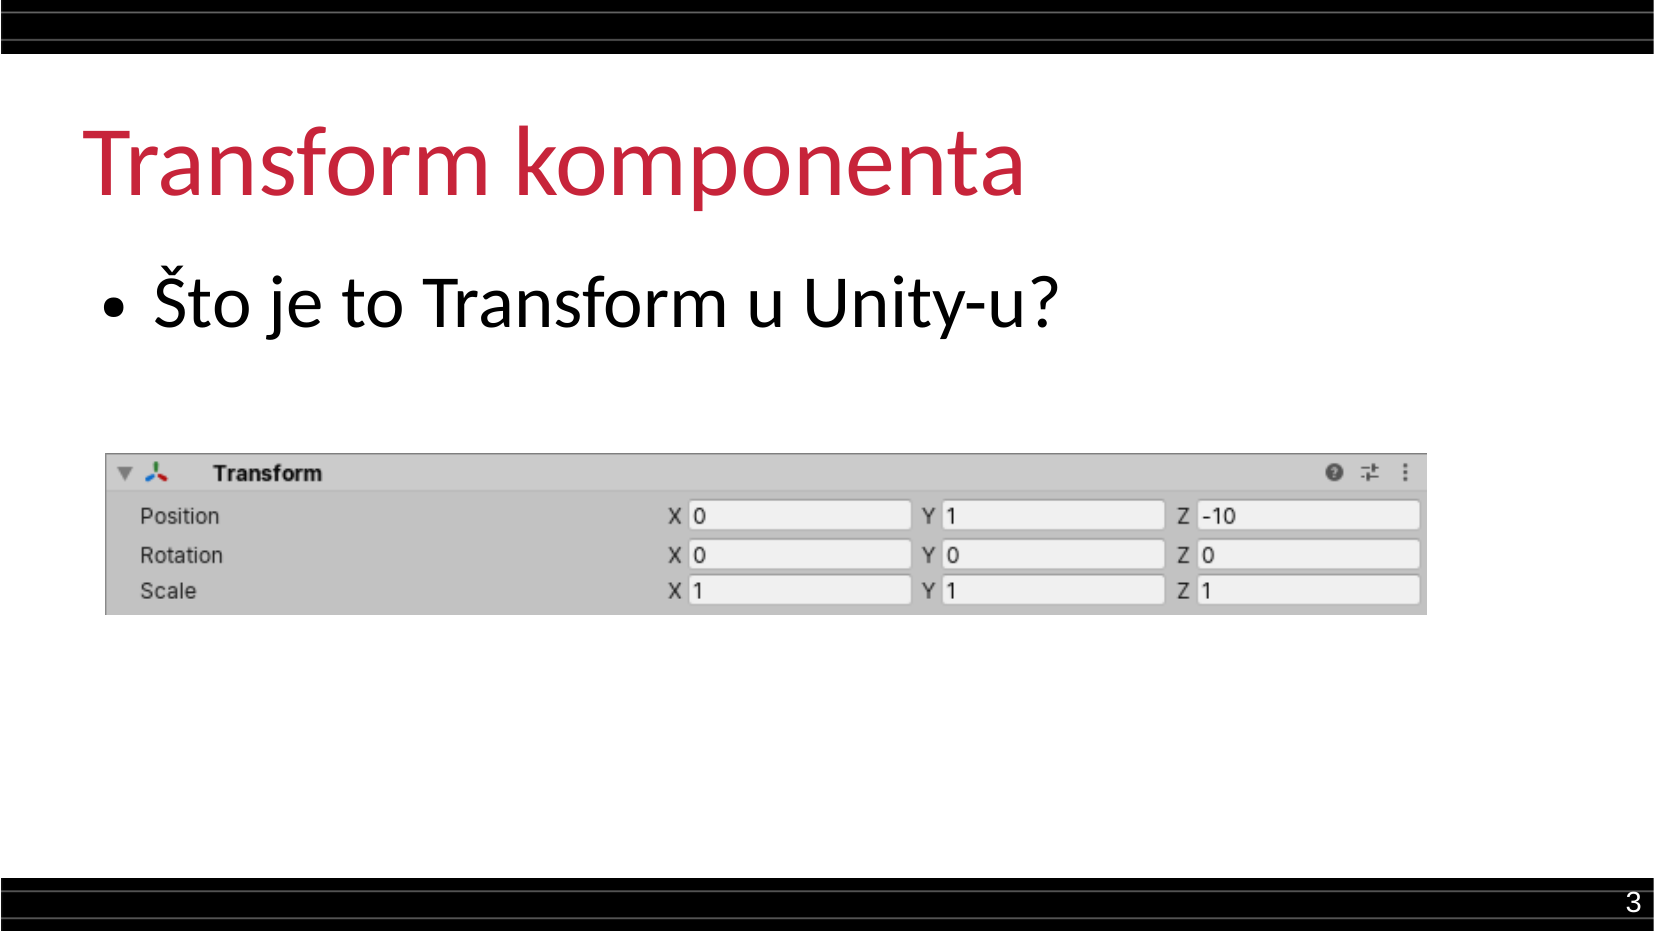

# Transform komponenta
Što je to Transform u Unity-u?